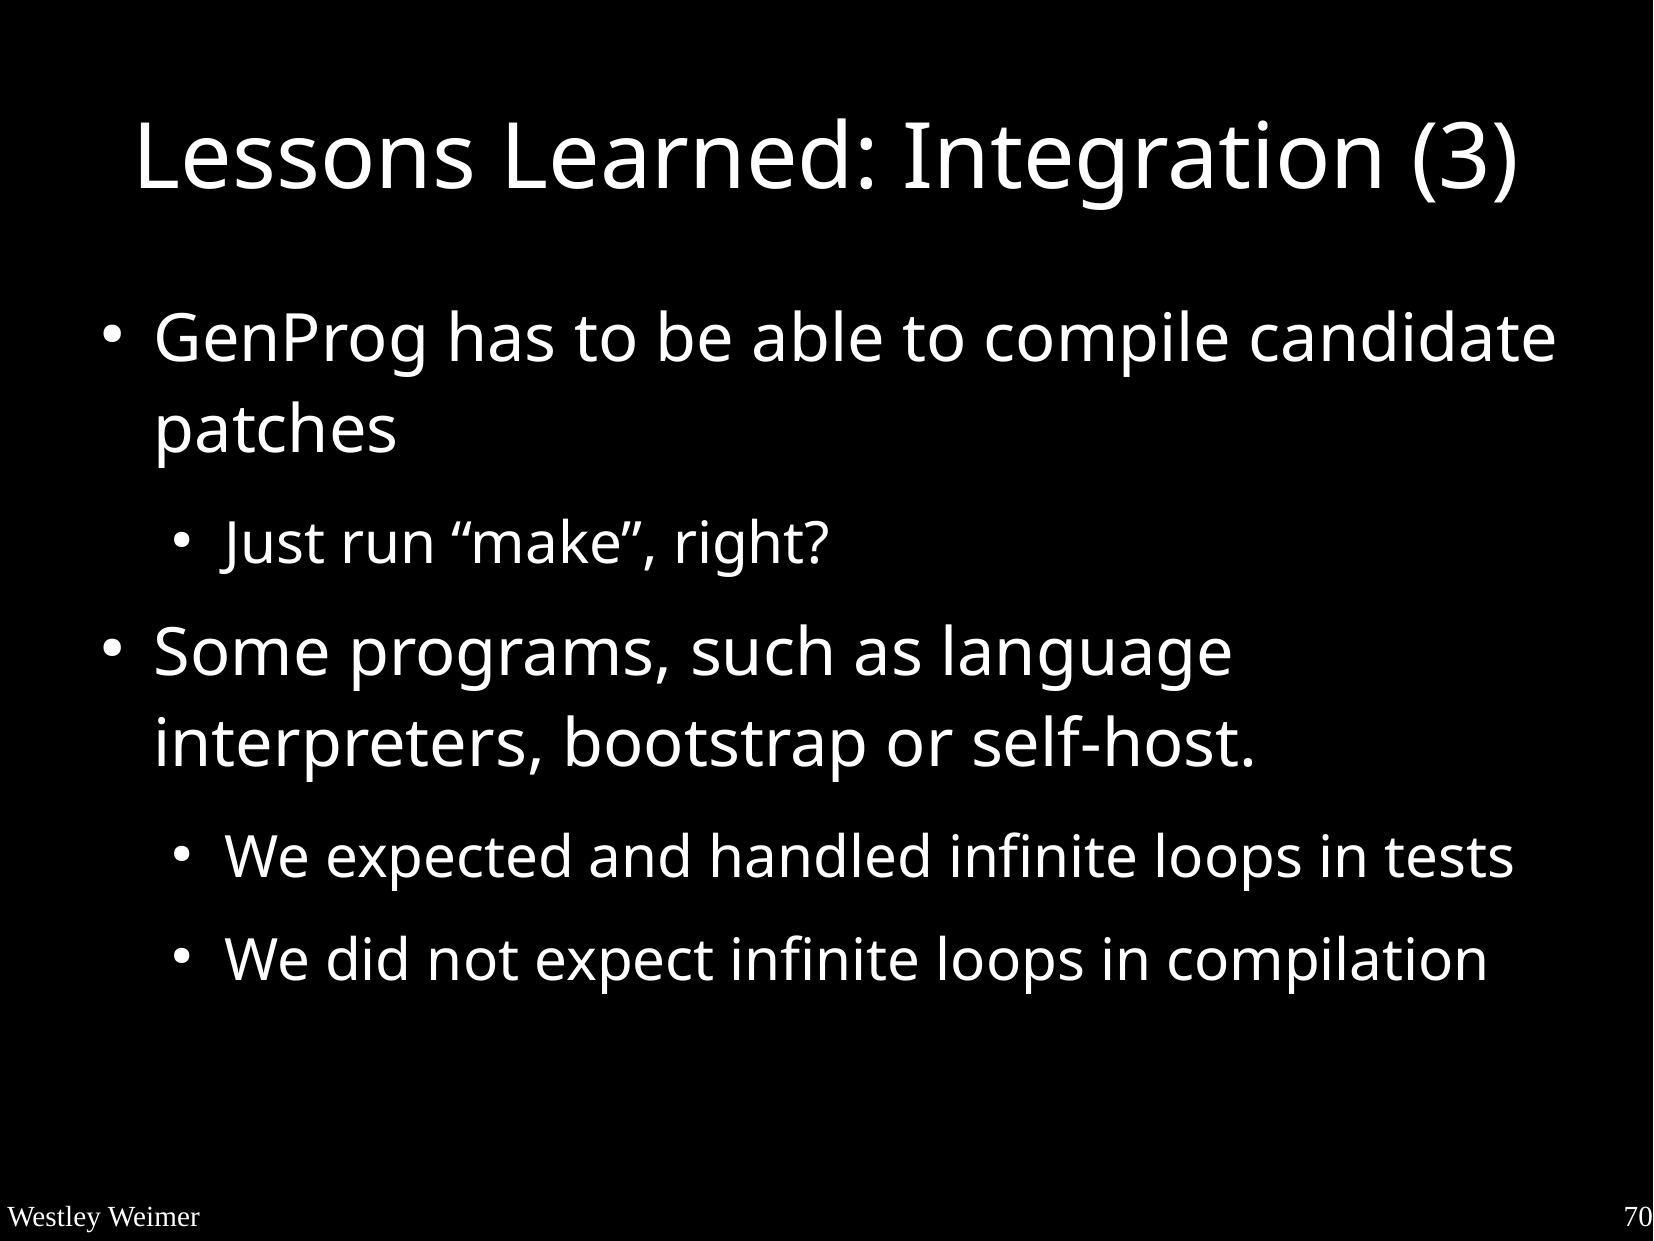

# Lessons Learned: Integration (3)
GenProg has to be able to compile candidate patches
Just run “make”, right?
Some programs, such as language interpreters, bootstrap or self-host.
We expected and handled infinite loops in tests
We did not expect infinite loops in compilation
70